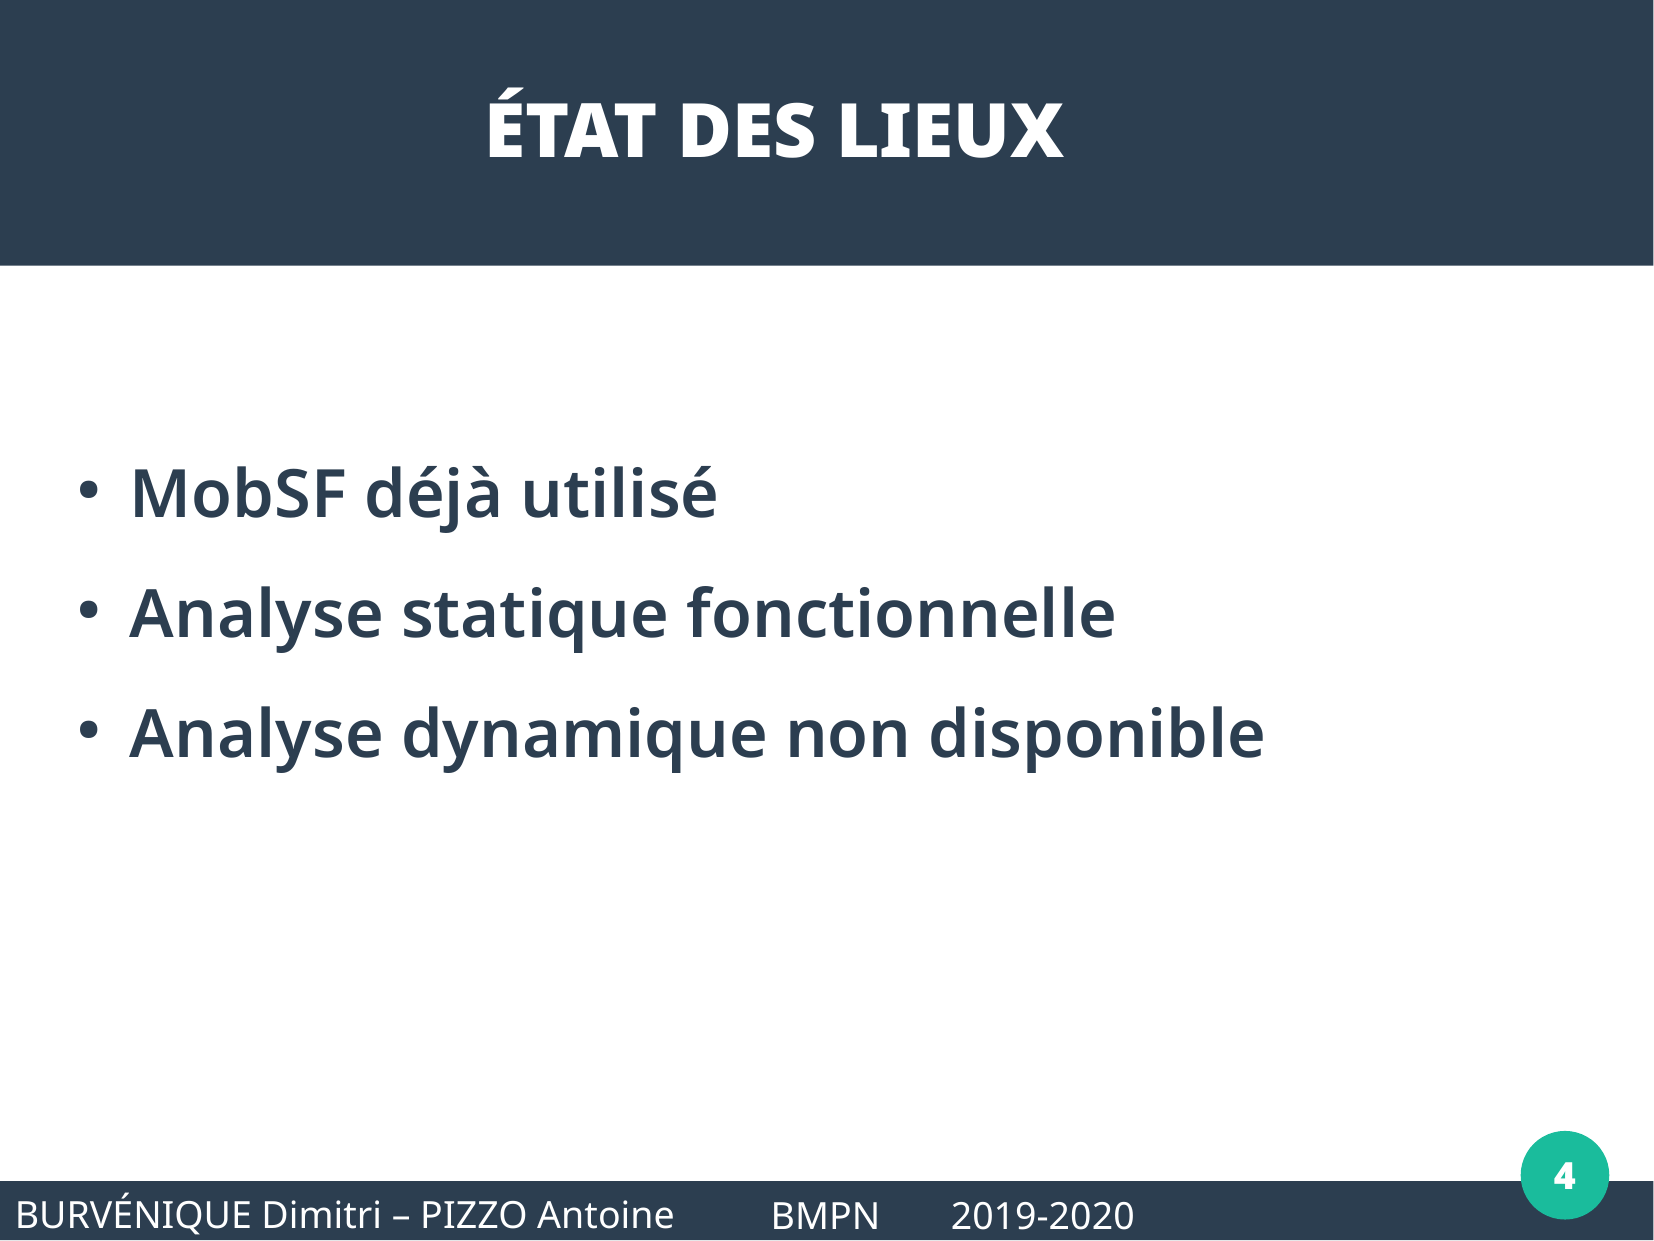

# ÉTAT DES LIEUX
MobSF déjà utilisé
Analyse statique fonctionnelle
Analyse dynamique non disponible
4
BURVÉNIQUE Dimitri – PIZZO Antoine
BMPN
2019-2020